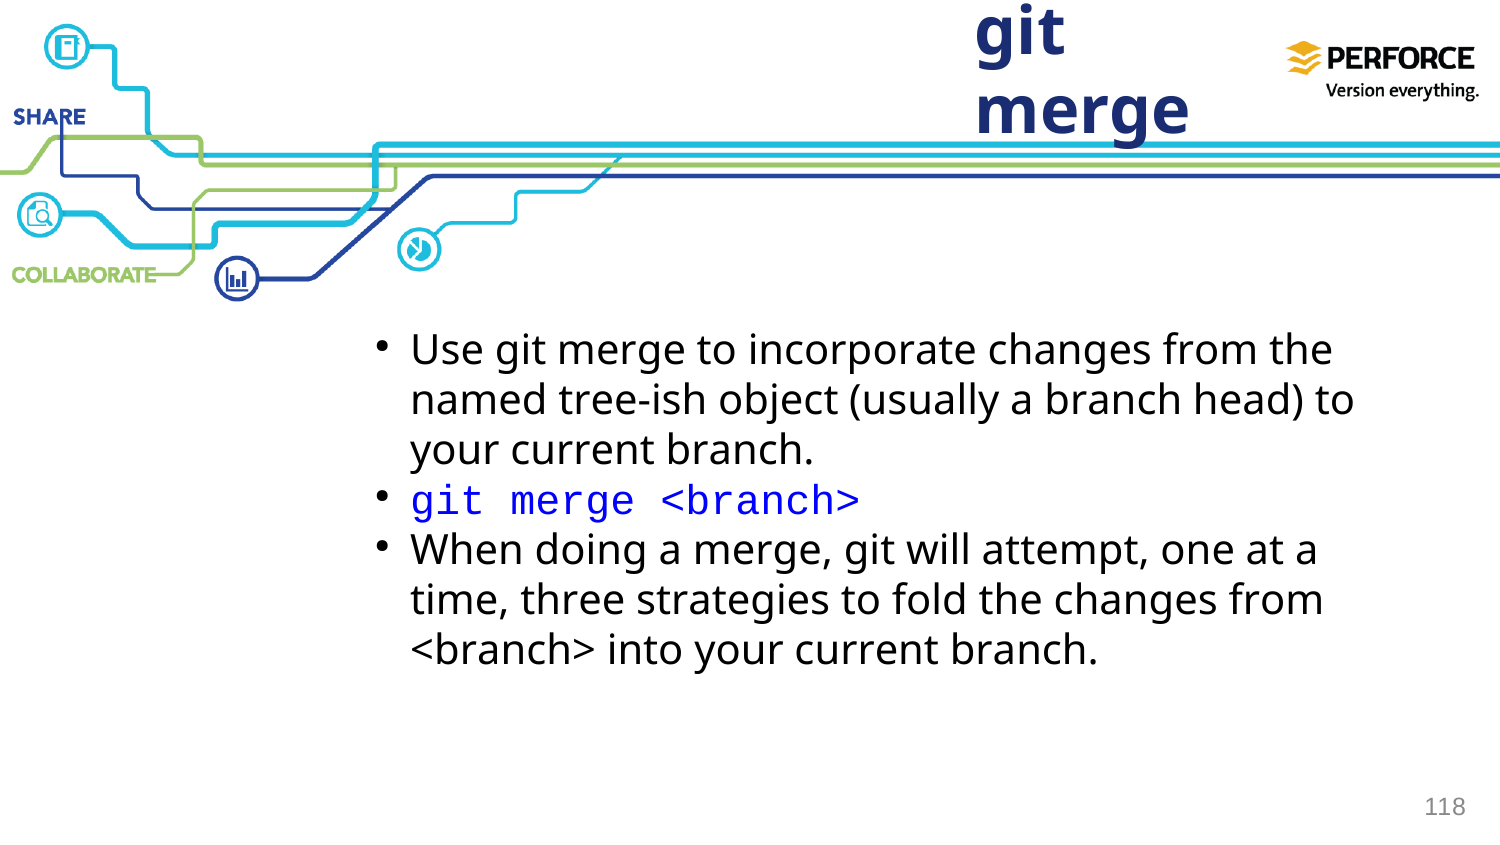

# git merge
Use git merge to incorporate changes from the named tree-ish object (usually a branch head) to your current branch.
git merge <branch>
When doing a merge, git will attempt, one at a time, three strategies to fold the changes from <branch> into your current branch.